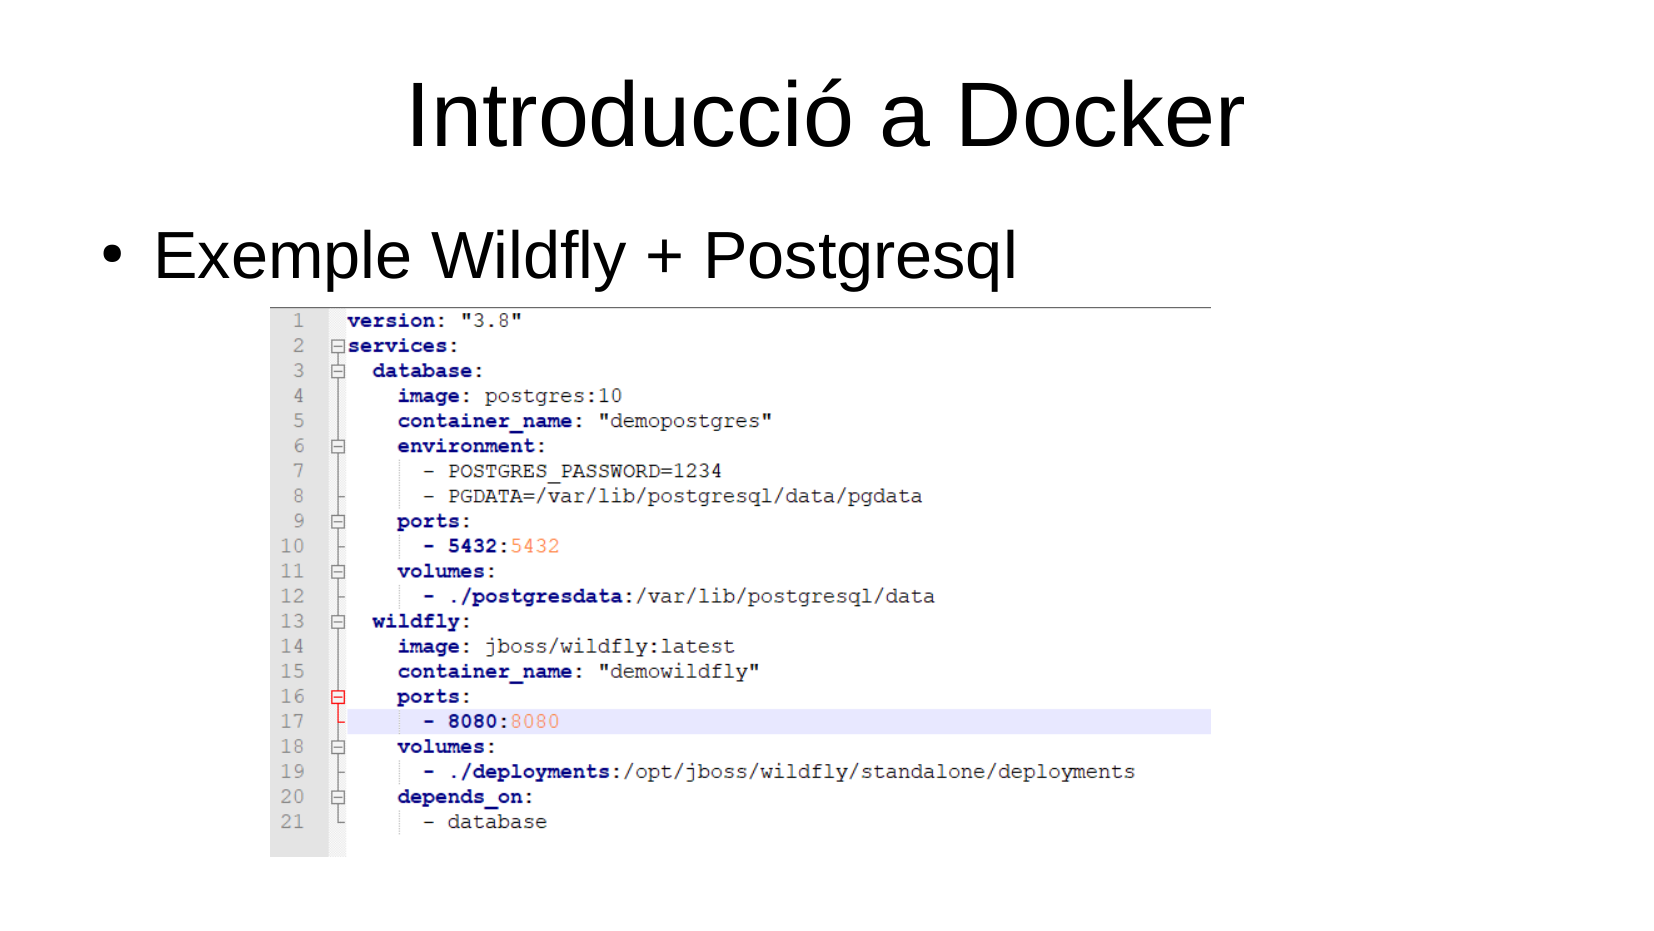

# Introducció a Docker
Exemple Wildfly + Postgresql